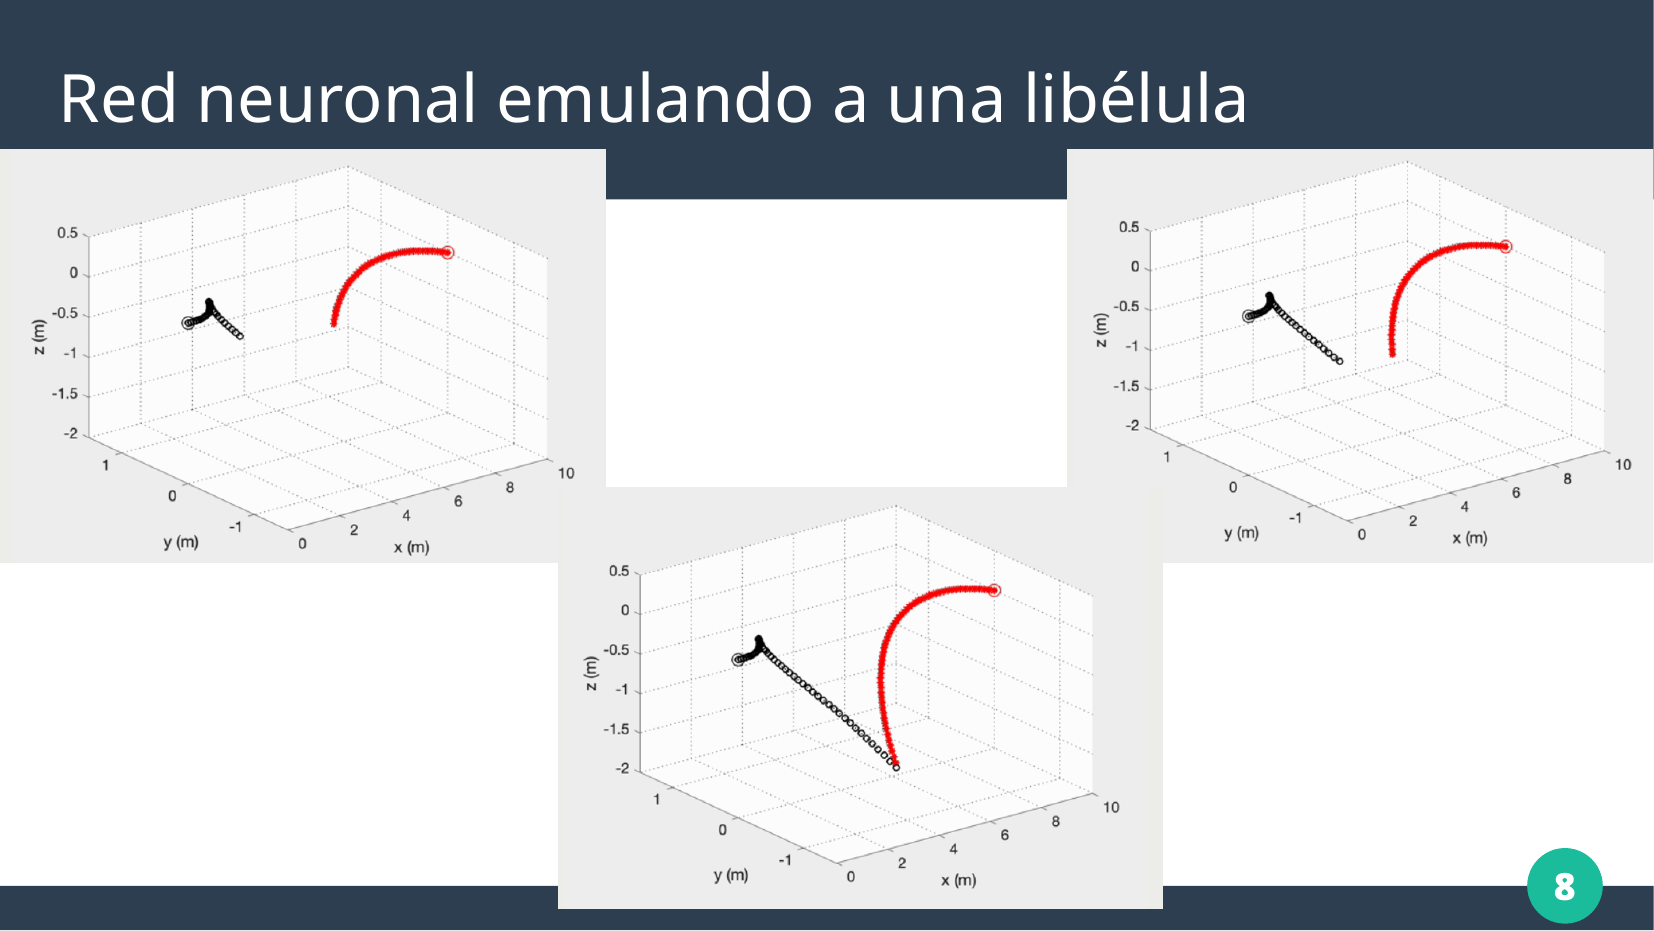

# Red neuronal emulando a una libélula